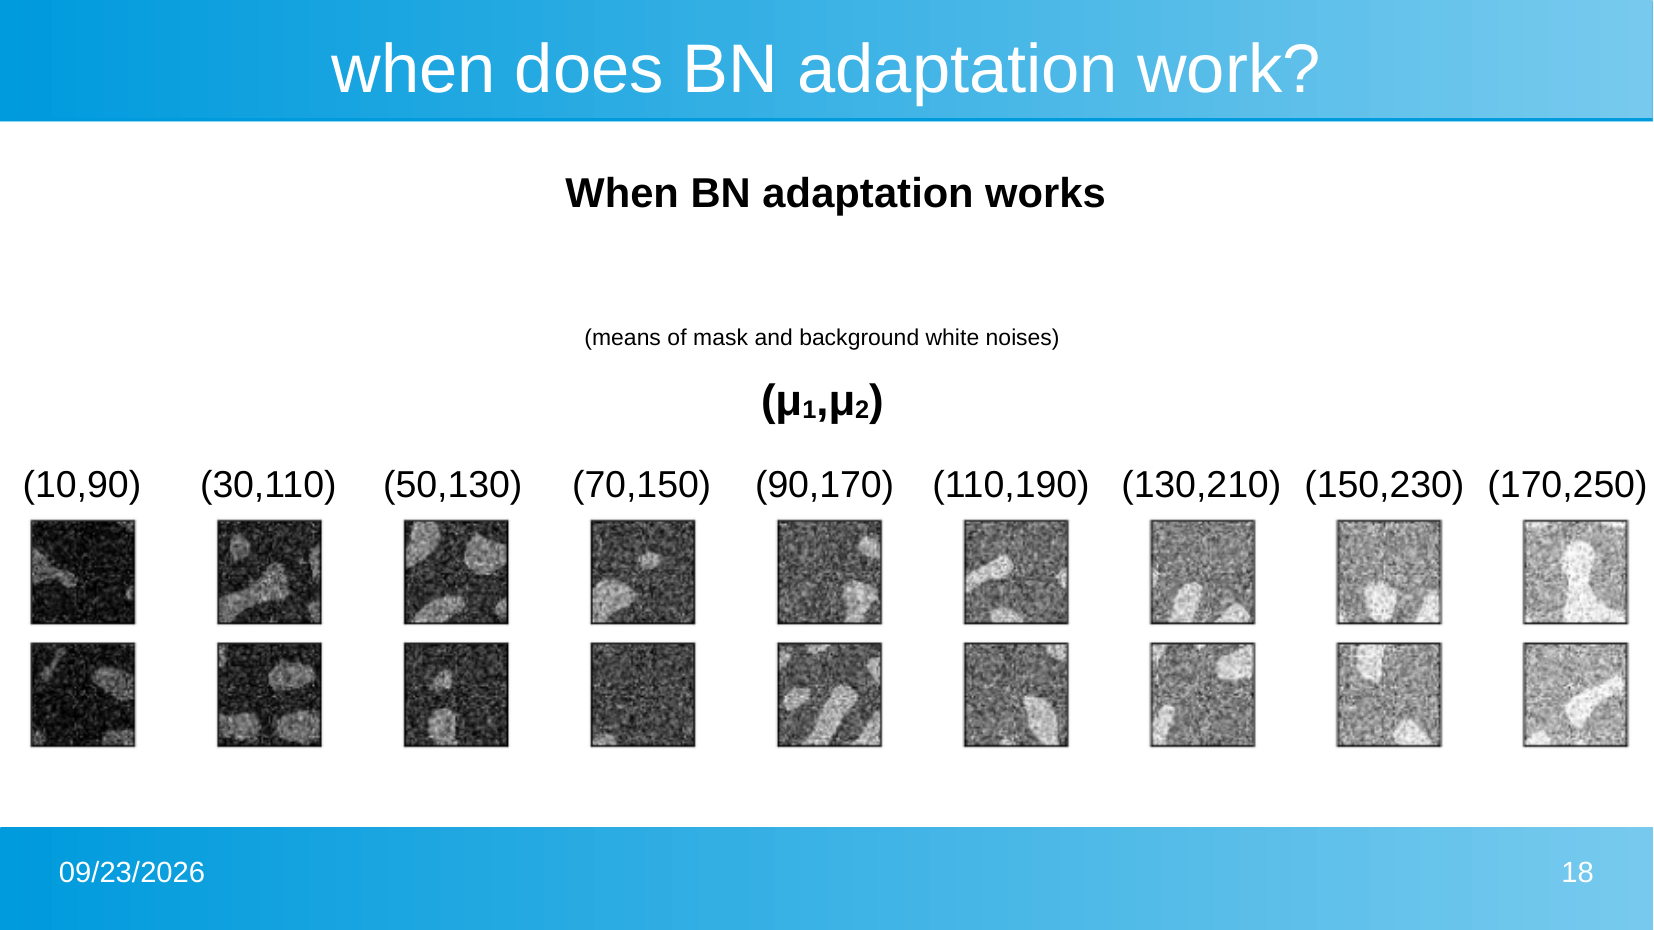

# when does BN adaptation work?
When BN adaptation works
(means of mask and background white noises)
(μ1,μ2)
(10,90)
(30,110)
(50,130)
(70,150)
(90,170)
(110,190)
(130,210)
(150,230)
(170,250)
18